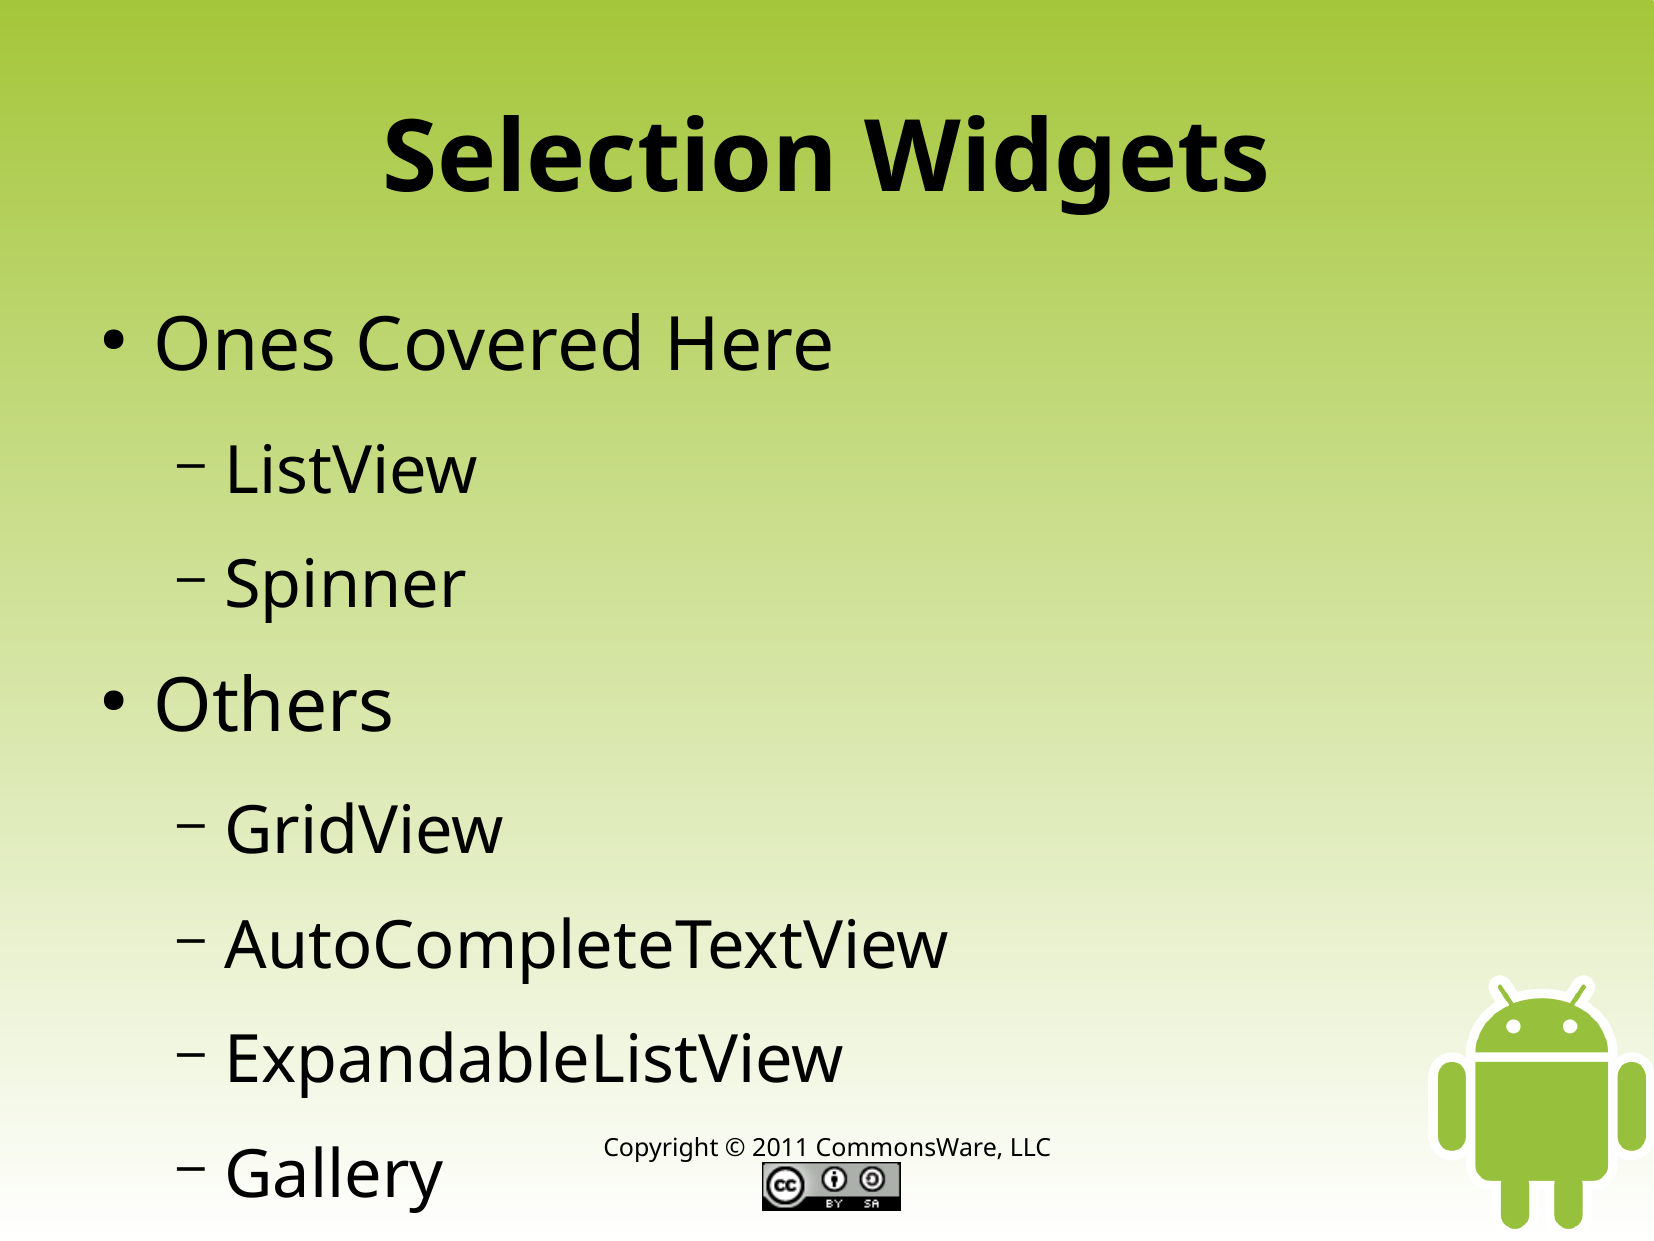

# Selection Widgets
Ones Covered Here
ListView
Spinner
Others
GridView
AutoCompleteTextView
ExpandableListView
Gallery